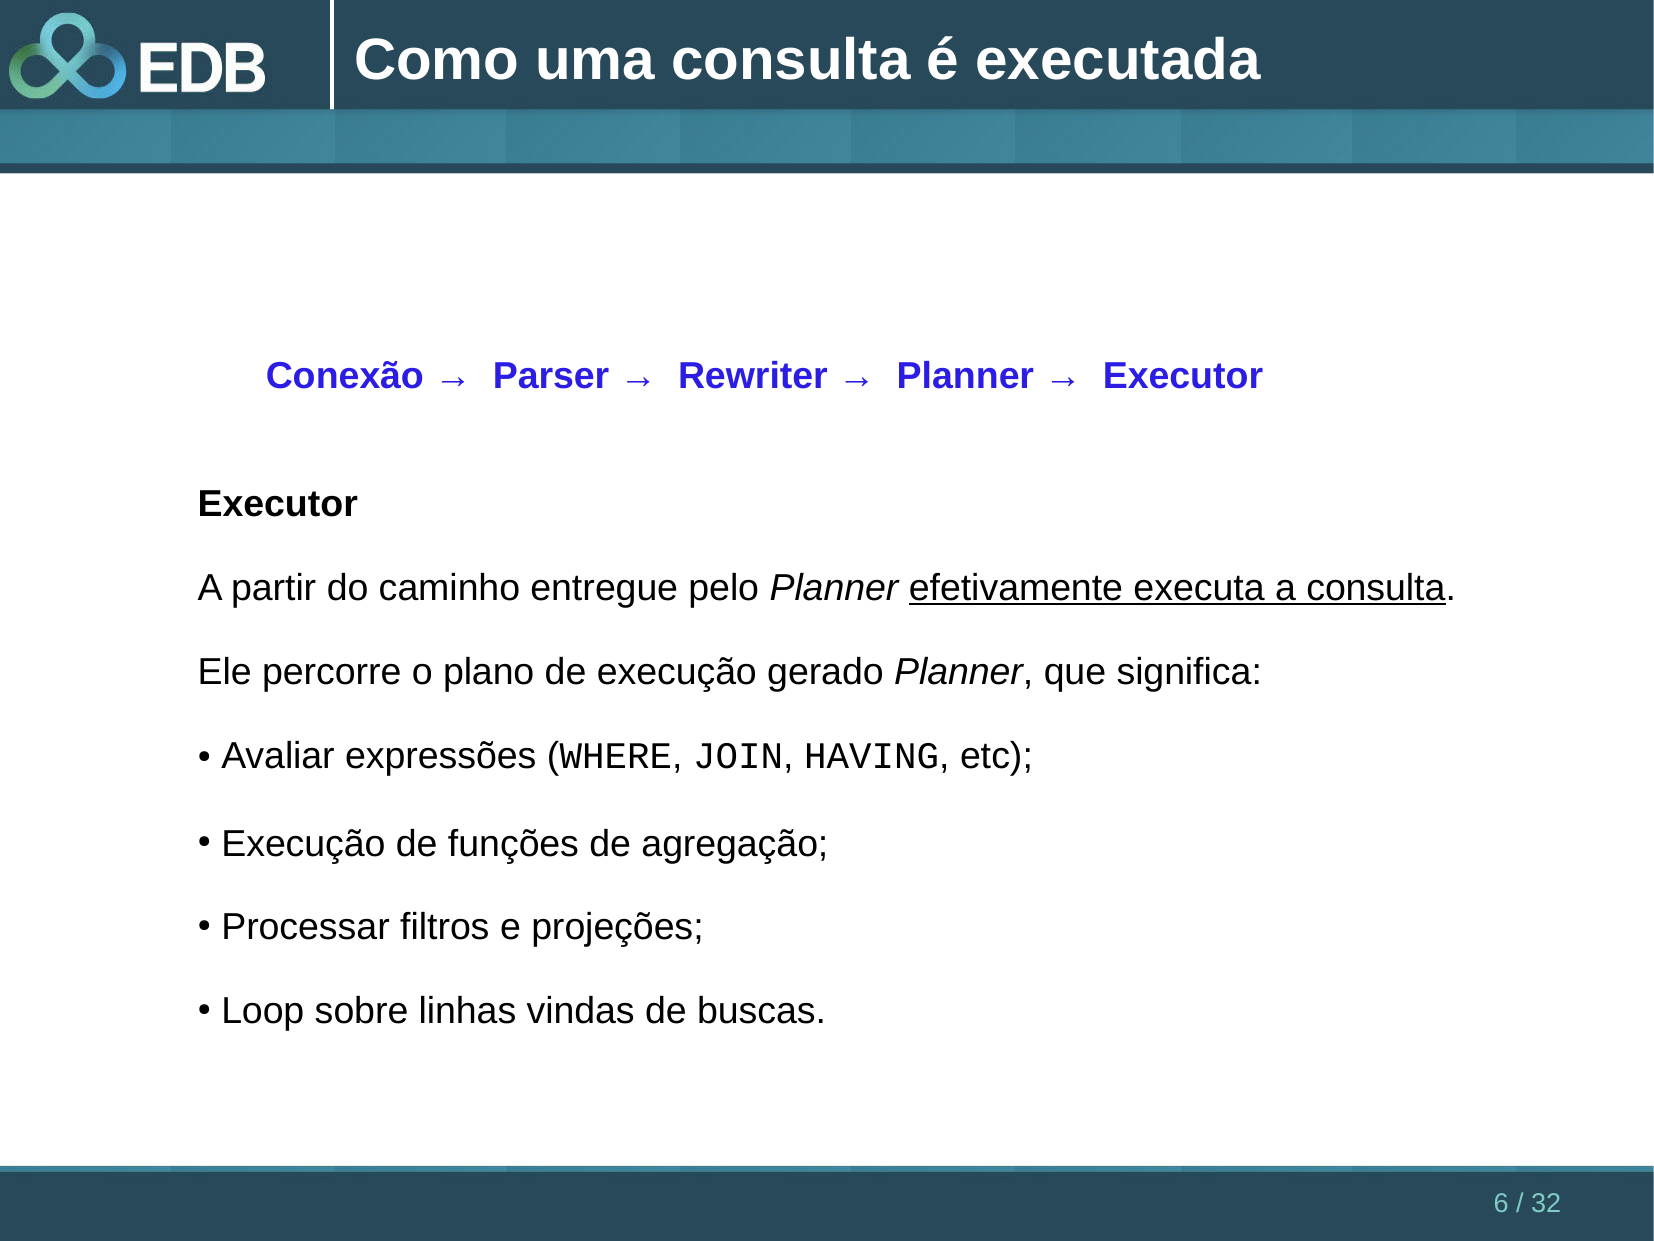

# Como uma consulta é executada
Conexão → Parser → Rewriter → Planner → Executor
Executor
A partir do caminho entregue pelo Planner efetivamente executa a consulta.
Ele percorre o plano de execução gerado Planner, que significa:
 Avaliar expressões (WHERE, JOIN, HAVING, etc);
 Execução de funções de agregação;
 Processar filtros e projeções;
 Loop sobre linhas vindas de buscas.